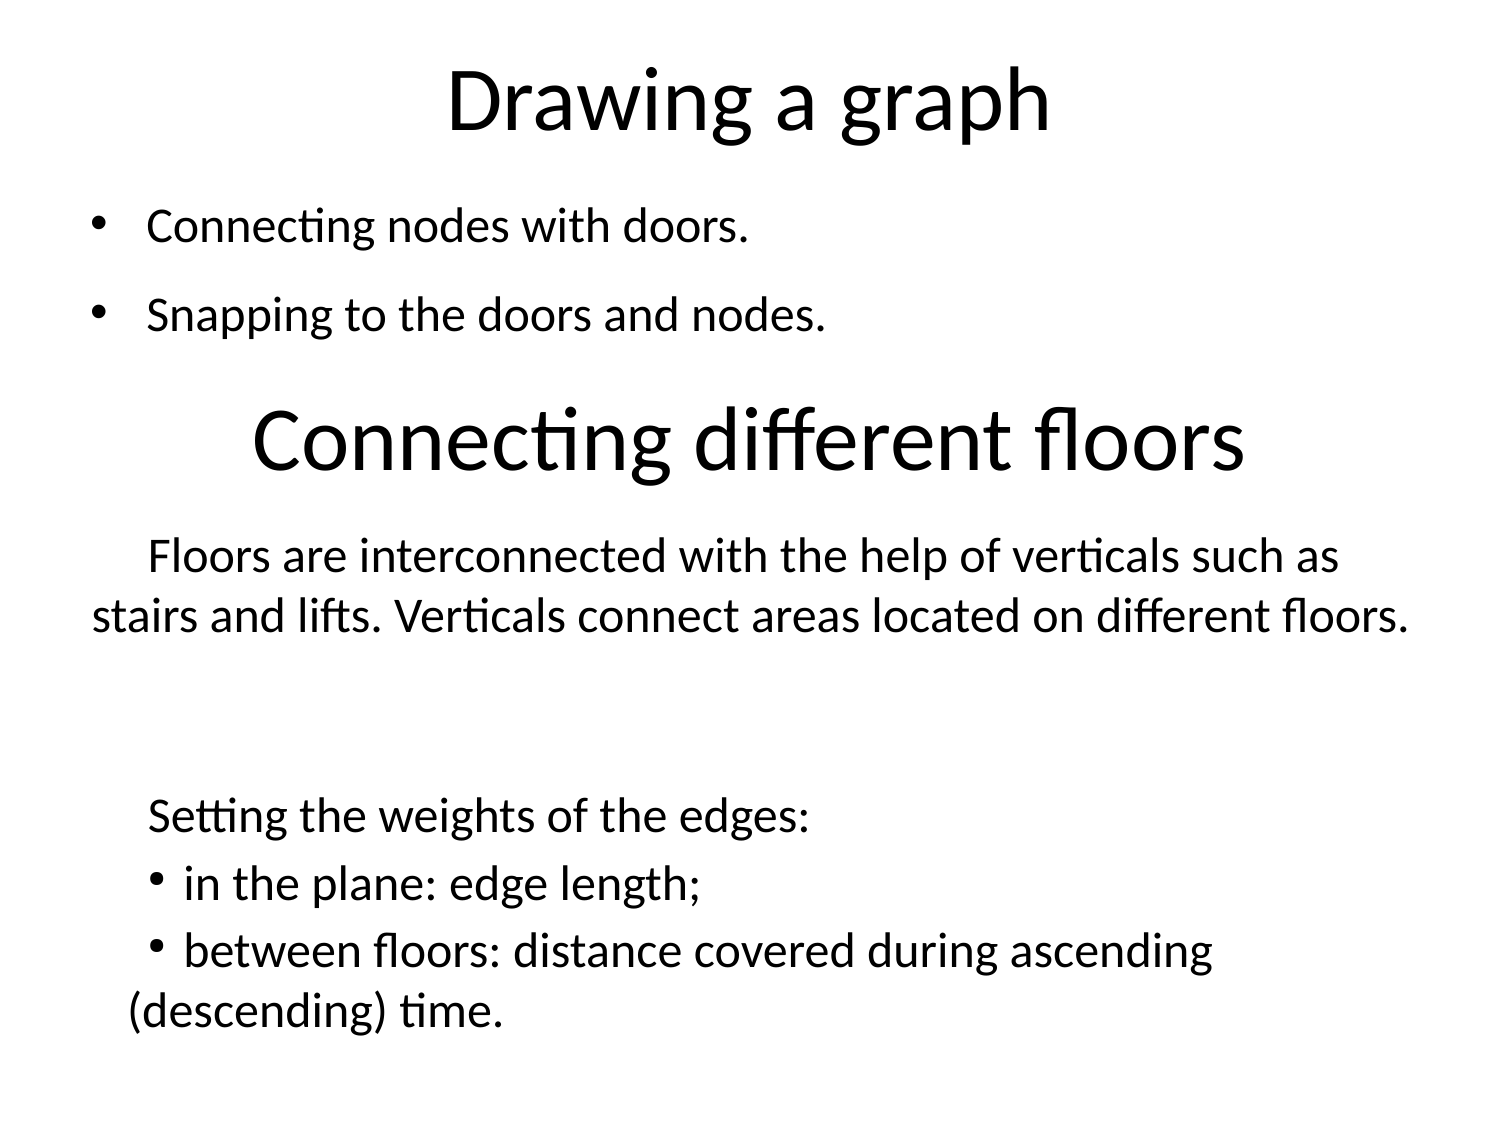

# Drawing a graph
Connecting nodes with doors.
Snapping to the doors and nodes.
Connecting different floors
Floors are interconnected with the help of verticals such as stairs and lifts. Verticals connect areas located on different floors.
Setting the weights of the edges:
in the plane: edge length;
between floors: distance covered during ascending (descending) time.